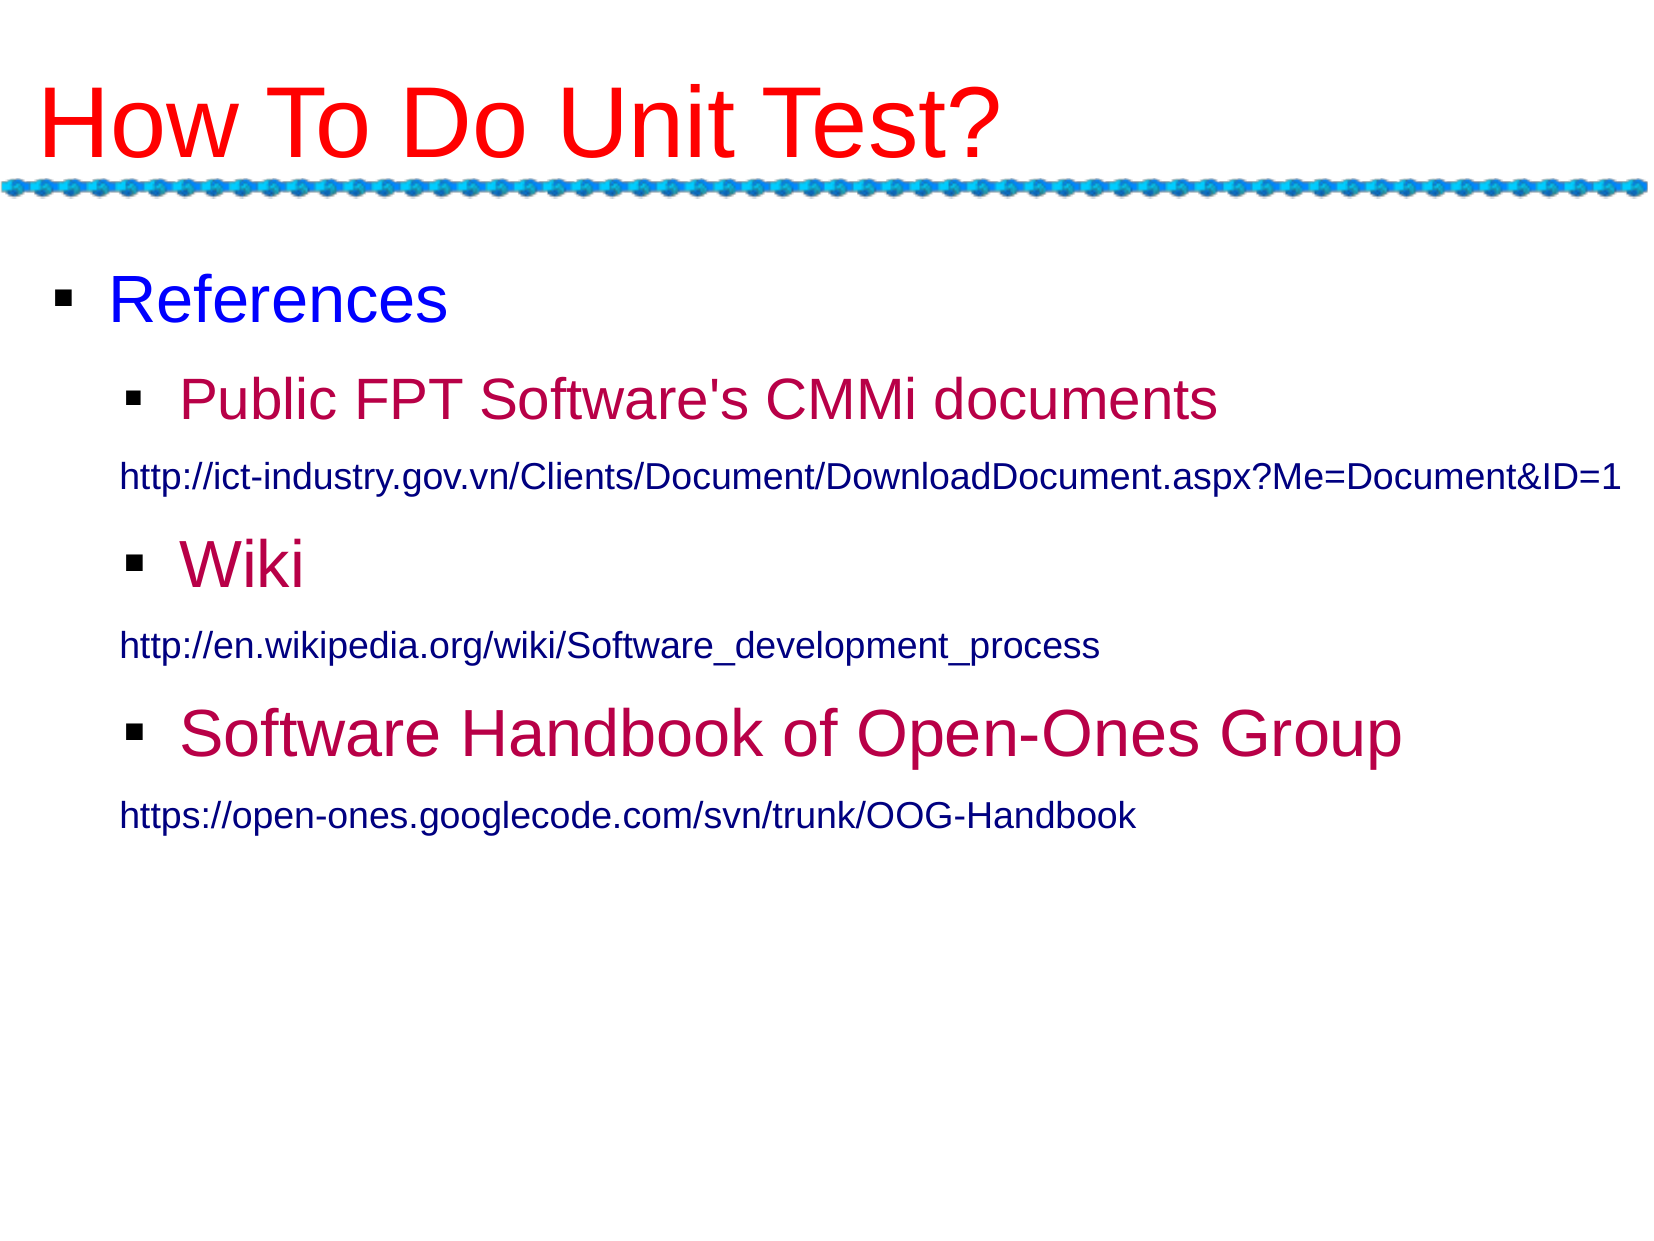

# How To Do Unit Test?
References
Public FPT Software's CMMi documents
http://ict-industry.gov.vn/Clients/Document/DownloadDocument.aspx?Me=Document&ID=1
Wiki
http://en.wikipedia.org/wiki/Software_development_process
Software Handbook of Open-Ones Group
https://open-ones.googlecode.com/svn/trunk/OOG-Handbook